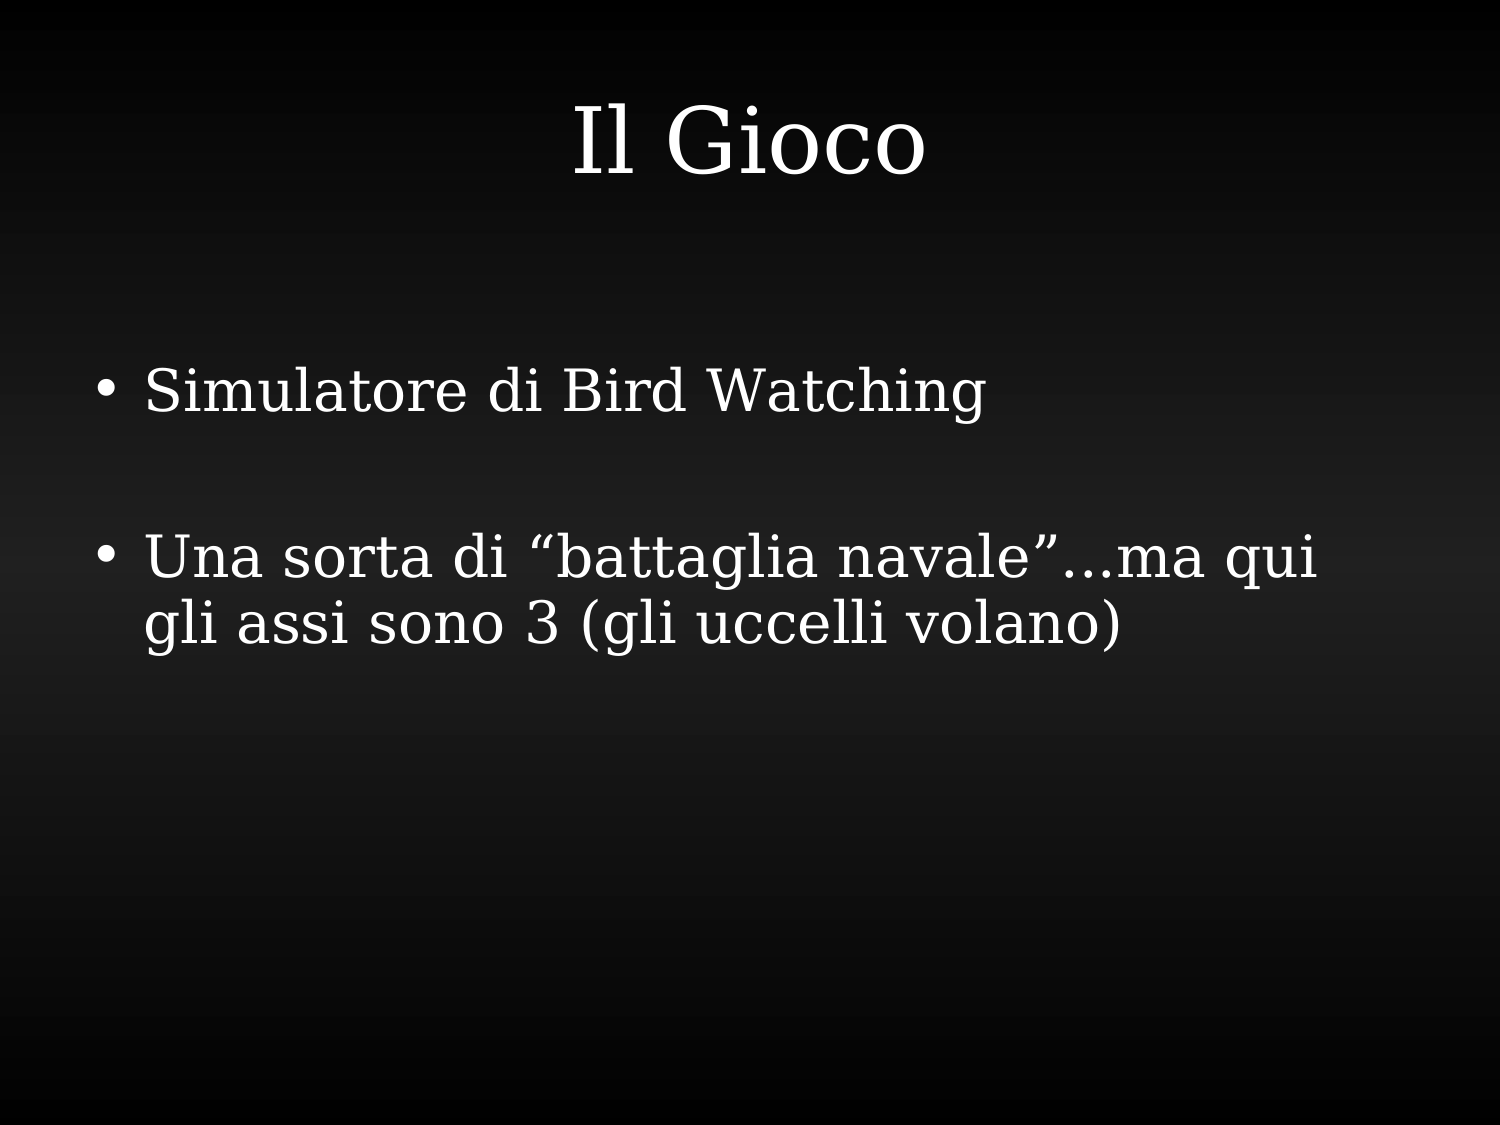

# Il Gioco
Simulatore di Bird Watching
Una sorta di “battaglia navale”...ma qui gli assi sono 3 (gli uccelli volano)